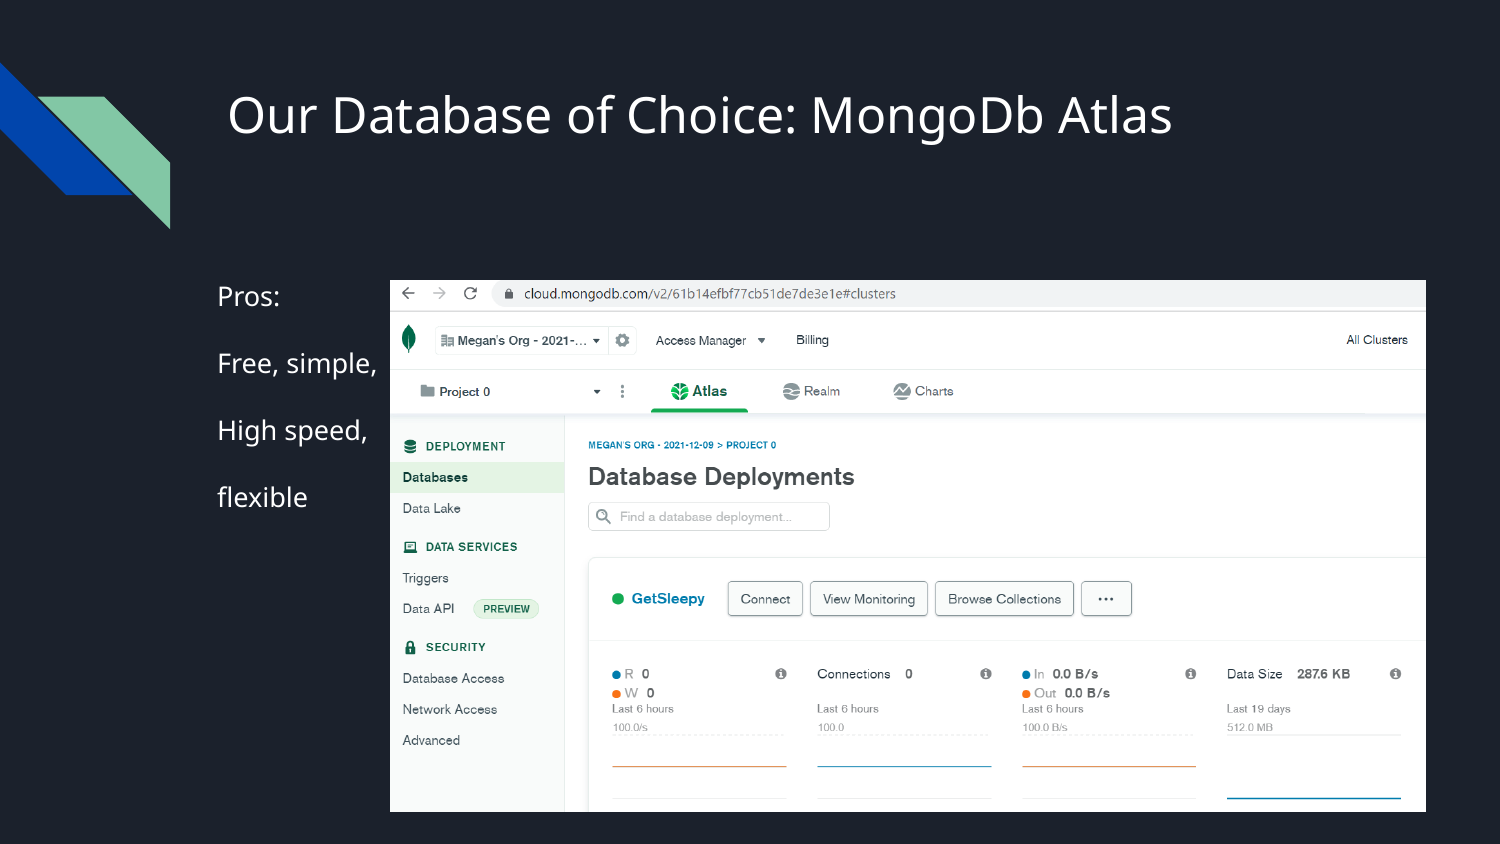

# Our Database of Choice: MongoDb Atlas
Pros:
Free, simple,
High speed,
flexible